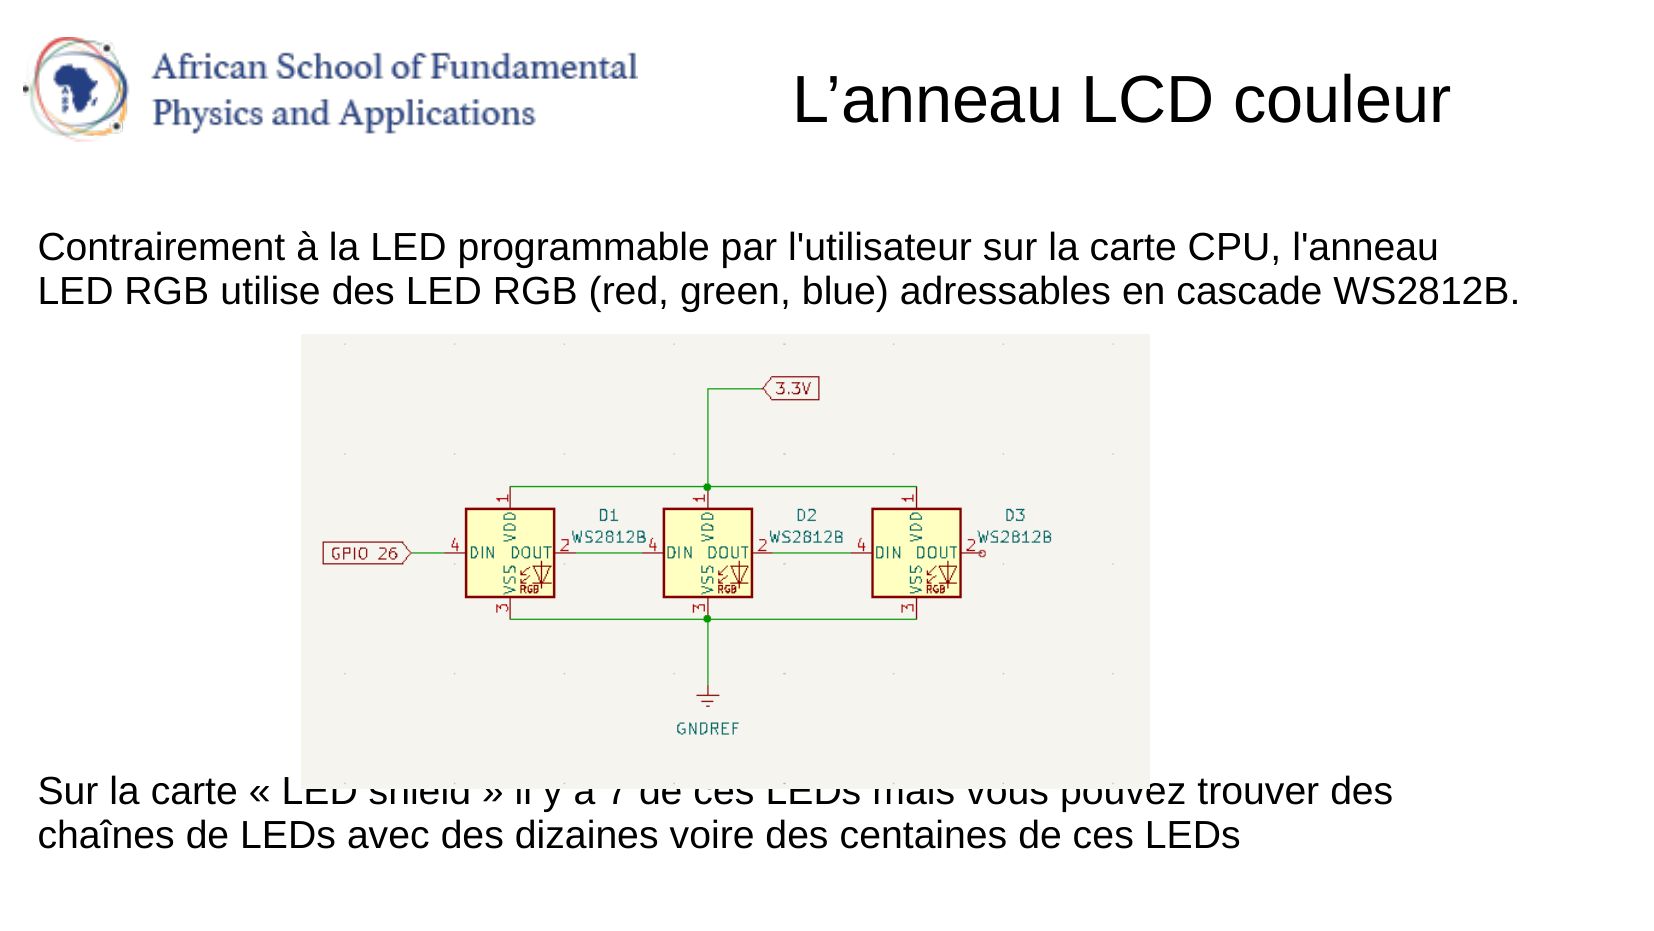

# L’anneau LCD couleur
Contrairement à la LED programmable par l'utilisateur sur la carte CPU, l'anneau LED RGB utilise des LED RGB (red, green, blue) adressables en cascade WS2812B.
Sur la carte « LED shield » il y a 7 de ces LEDs mais vous pouvez trouver des chaînes de LEDs avec des dizaines voire des centaines de ces LEDs